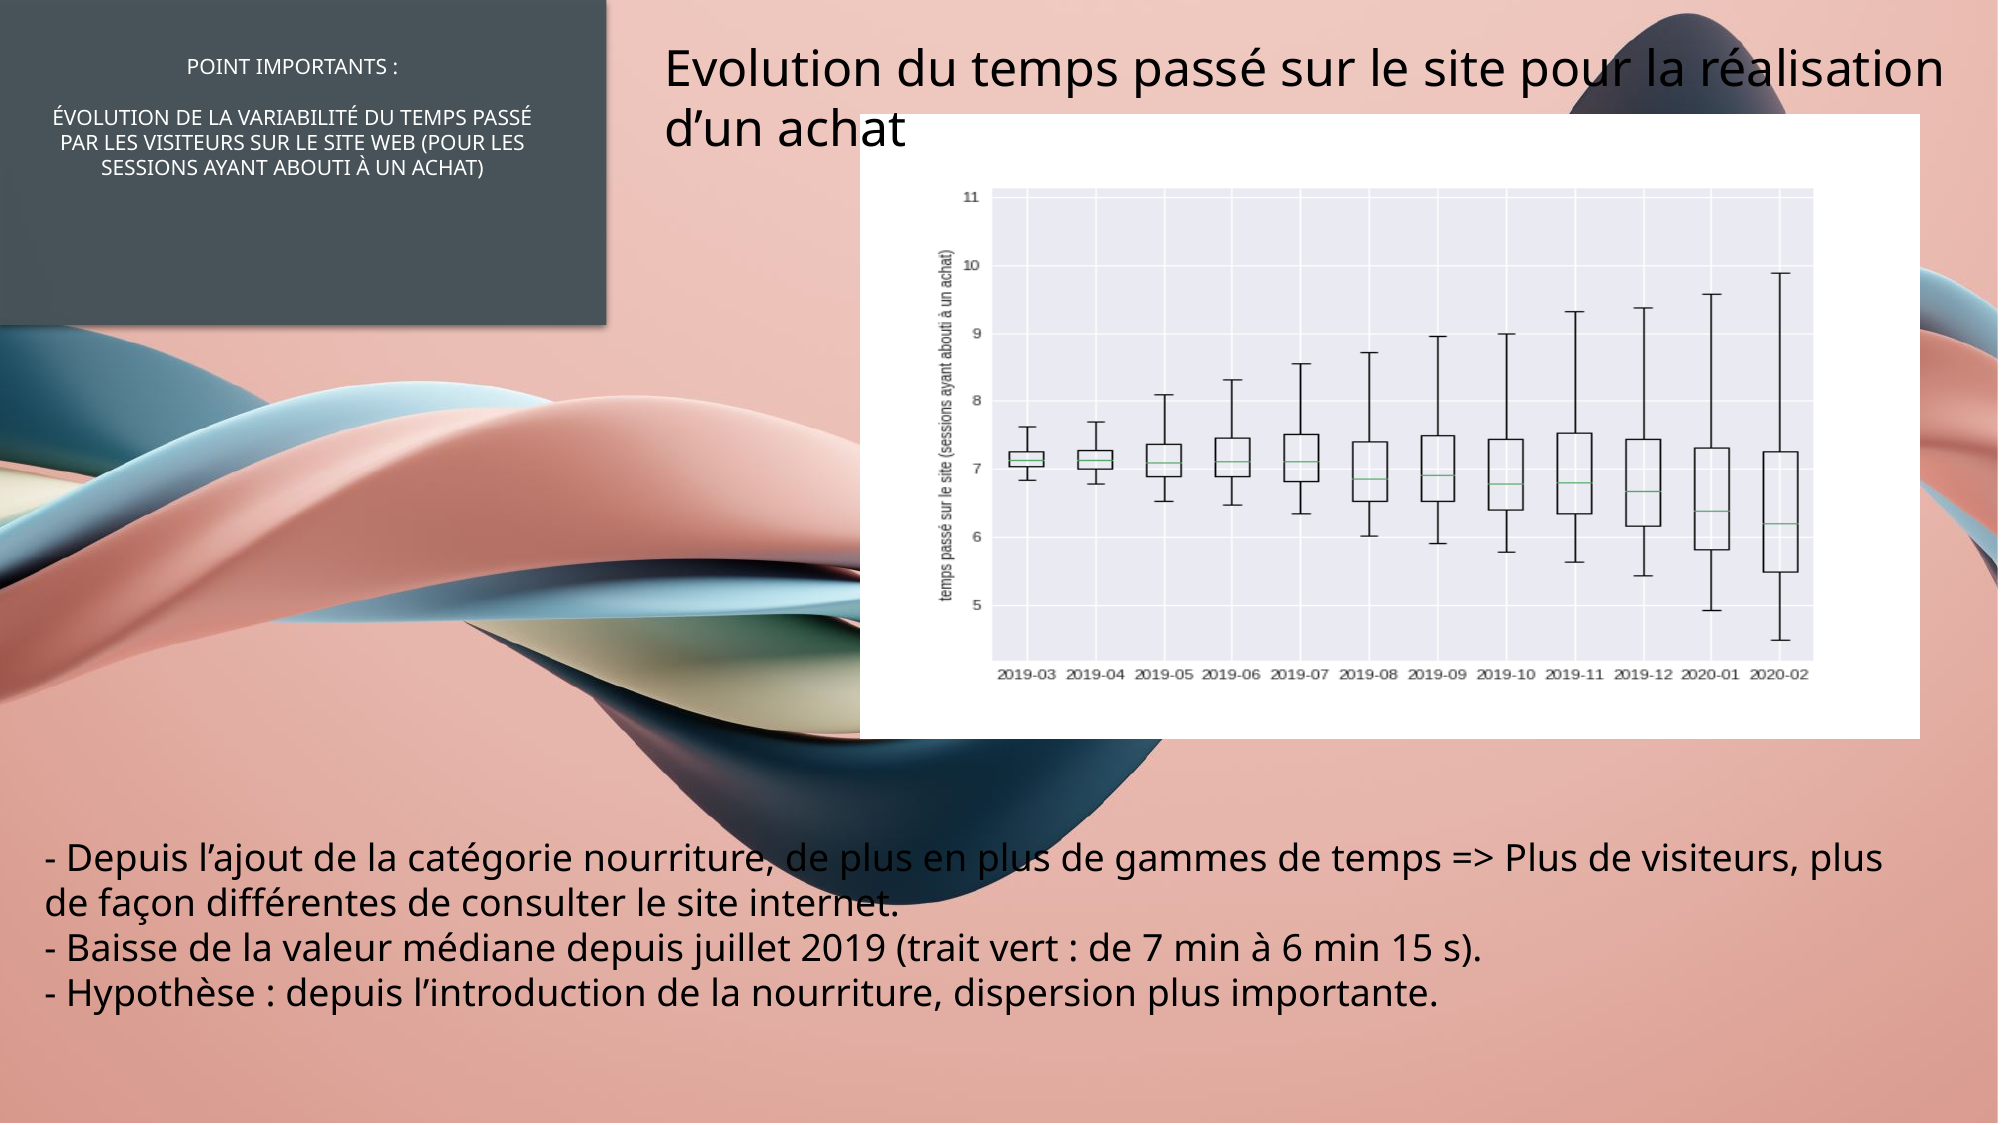

Evolution du temps passé sur le site pour la réalisation d’un achat
# Point importants : évolution de la variabilité du temps passé par les visiteurs sur le site web (pour les sessions ayant abouti à un achat)
- Depuis l’ajout de la catégorie nourriture, de plus en plus de gammes de temps => Plus de visiteurs, plus de façon différentes de consulter le site internet.
- Baisse de la valeur médiane depuis juillet 2019 (trait vert : de 7 min à 6 min 15 s).
- Hypothèse : depuis l’introduction de la nourriture, dispersion plus importante.